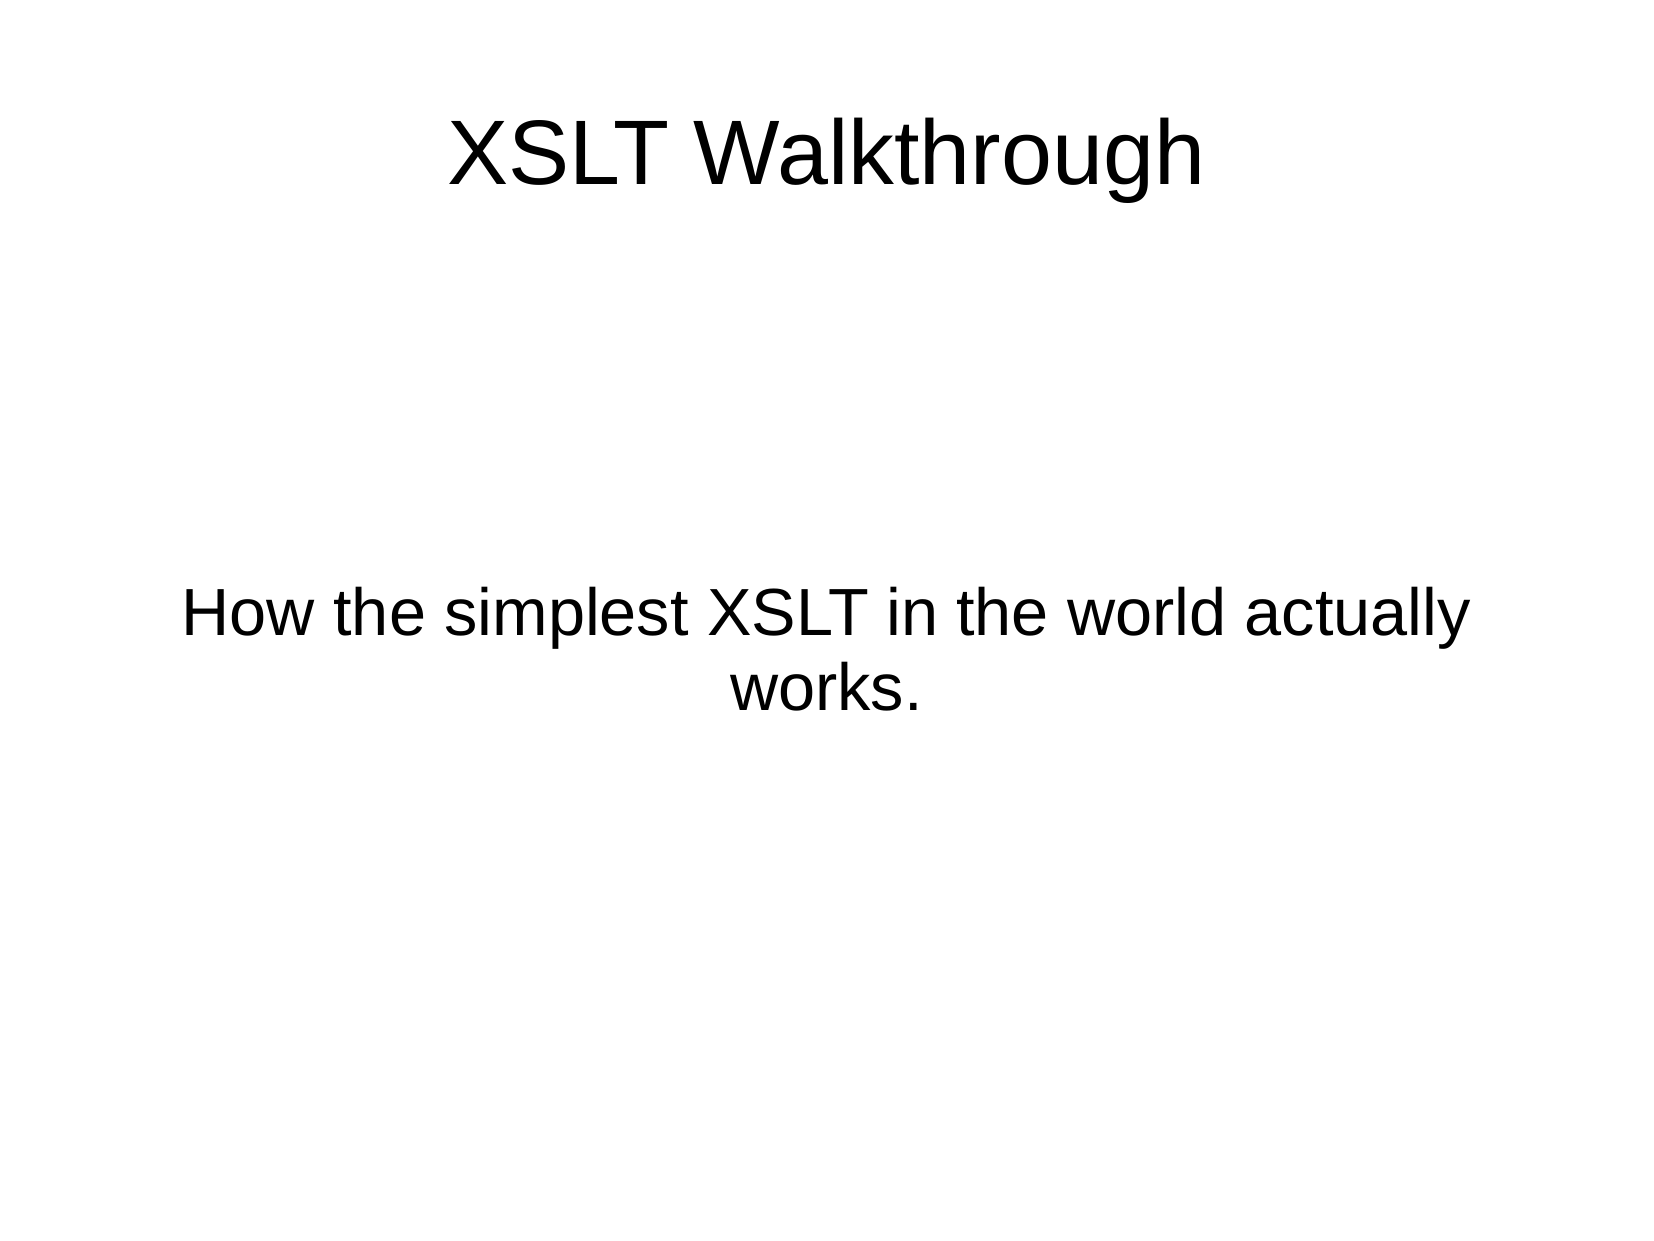

# XSLT Walkthrough
How the simplest XSLT in the world actually works.